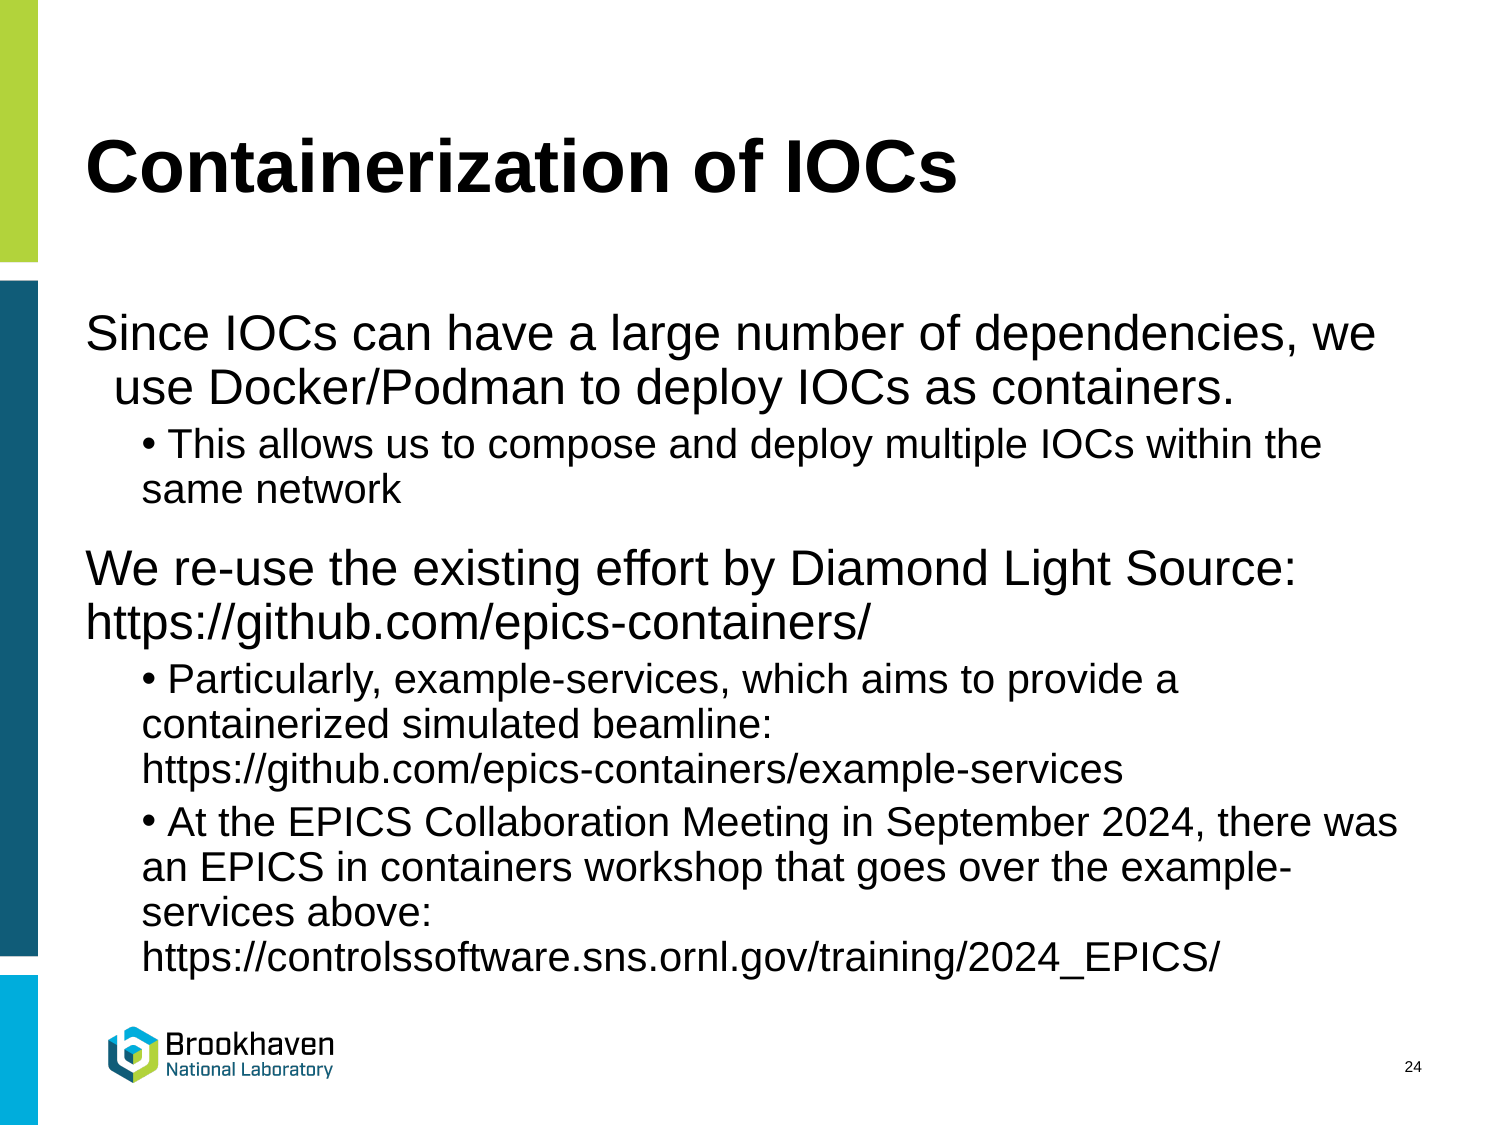

# Containerization of IOCs
Since IOCs can have a large number of dependencies, we use Docker/Podman to deploy IOCs as containers.
 This allows us to compose and deploy multiple IOCs within the same network
We re-use the existing effort by Diamond Light Source: https://github.com/epics-containers/
 Particularly, example-services, which aims to provide a containerized simulated beamline: https://github.com/epics-containers/example-services
 At the EPICS Collaboration Meeting in September 2024, there was an EPICS in containers workshop that goes over the example-services above: https://controlssoftware.sns.ornl.gov/training/2024_EPICS/